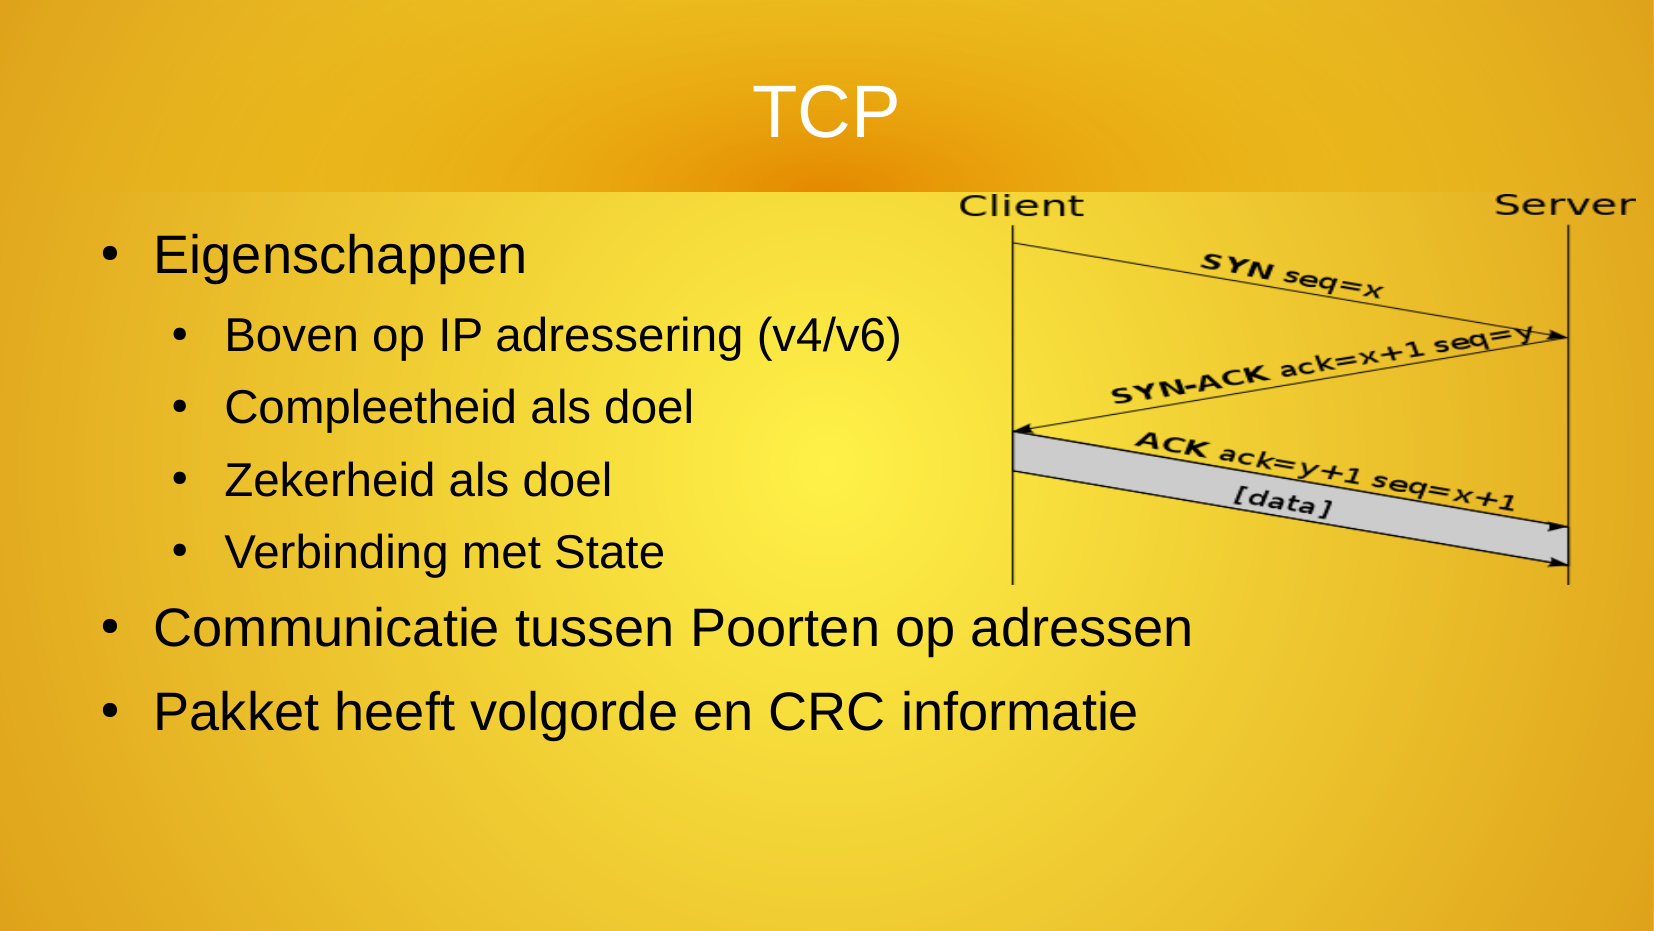

# TCP
Eigenschappen
Boven op IP adressering (v4/v6)
Compleetheid als doel
Zekerheid als doel
Verbinding met State
Communicatie tussen Poorten op adressen
Pakket heeft volgorde en CRC informatie